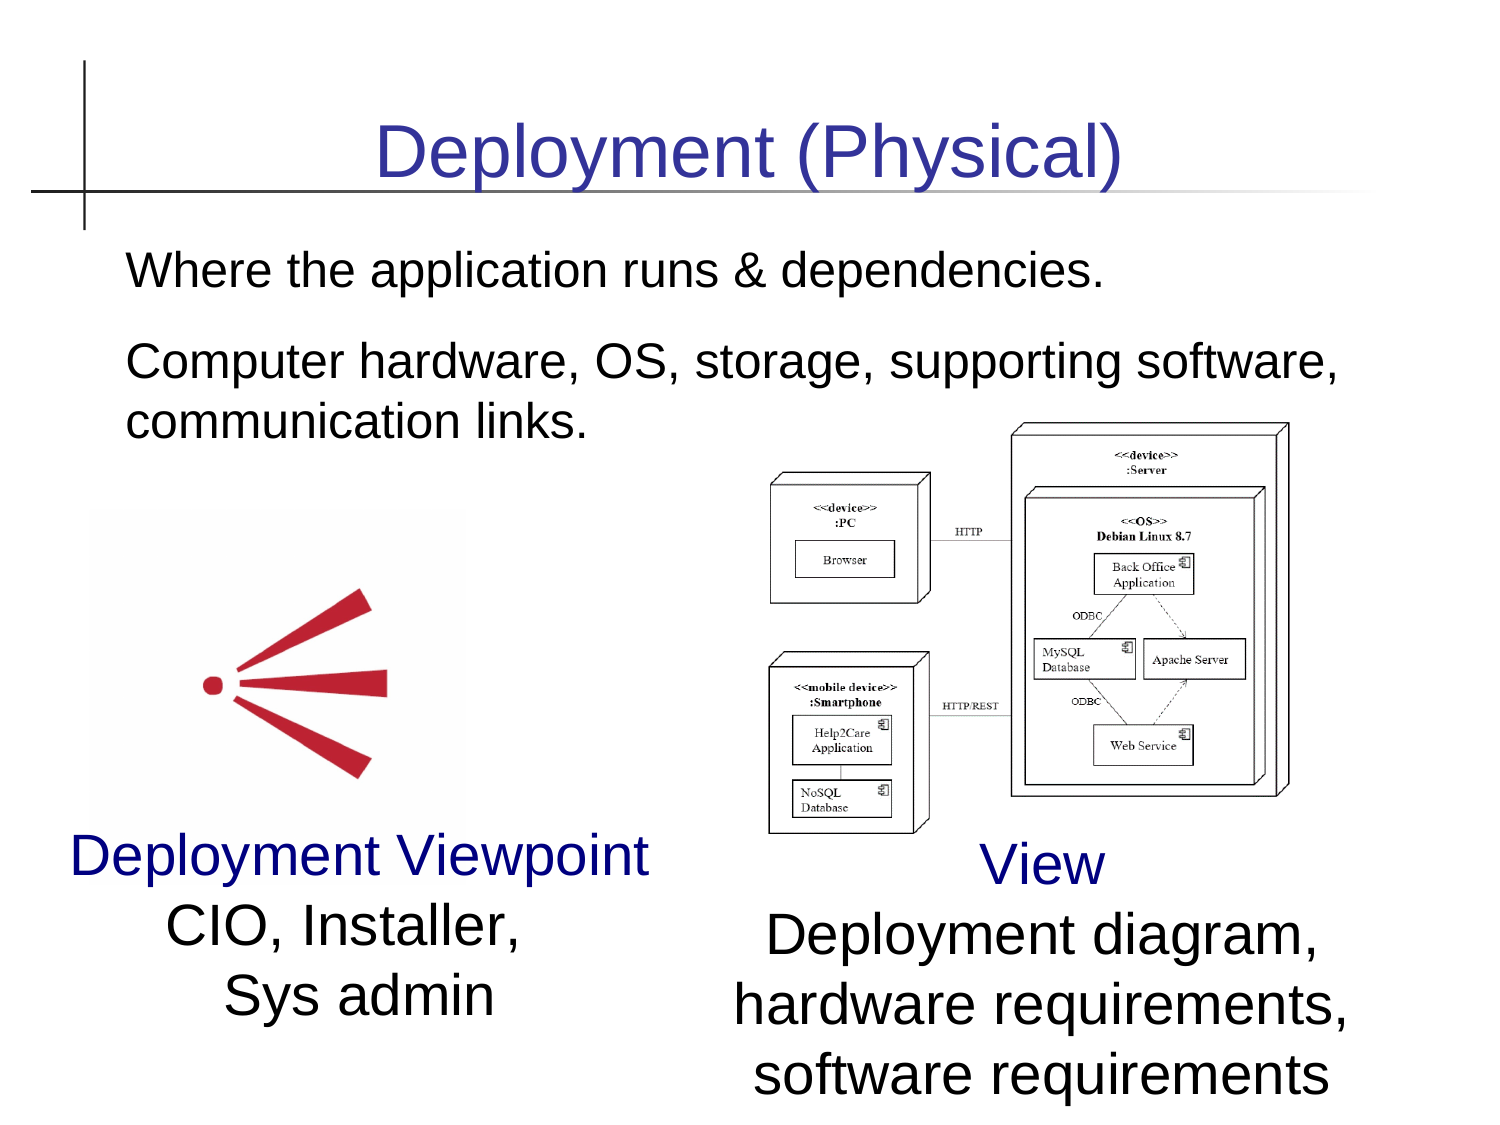

# Deployment (Physical)
Where the application runs & dependencies.
Computer hardware, OS, storage, supporting software, communication links.
Deployment Viewpoint
CIO, Installer,
Sys admin
View
Deployment diagram, hardware requirements,
software requirements